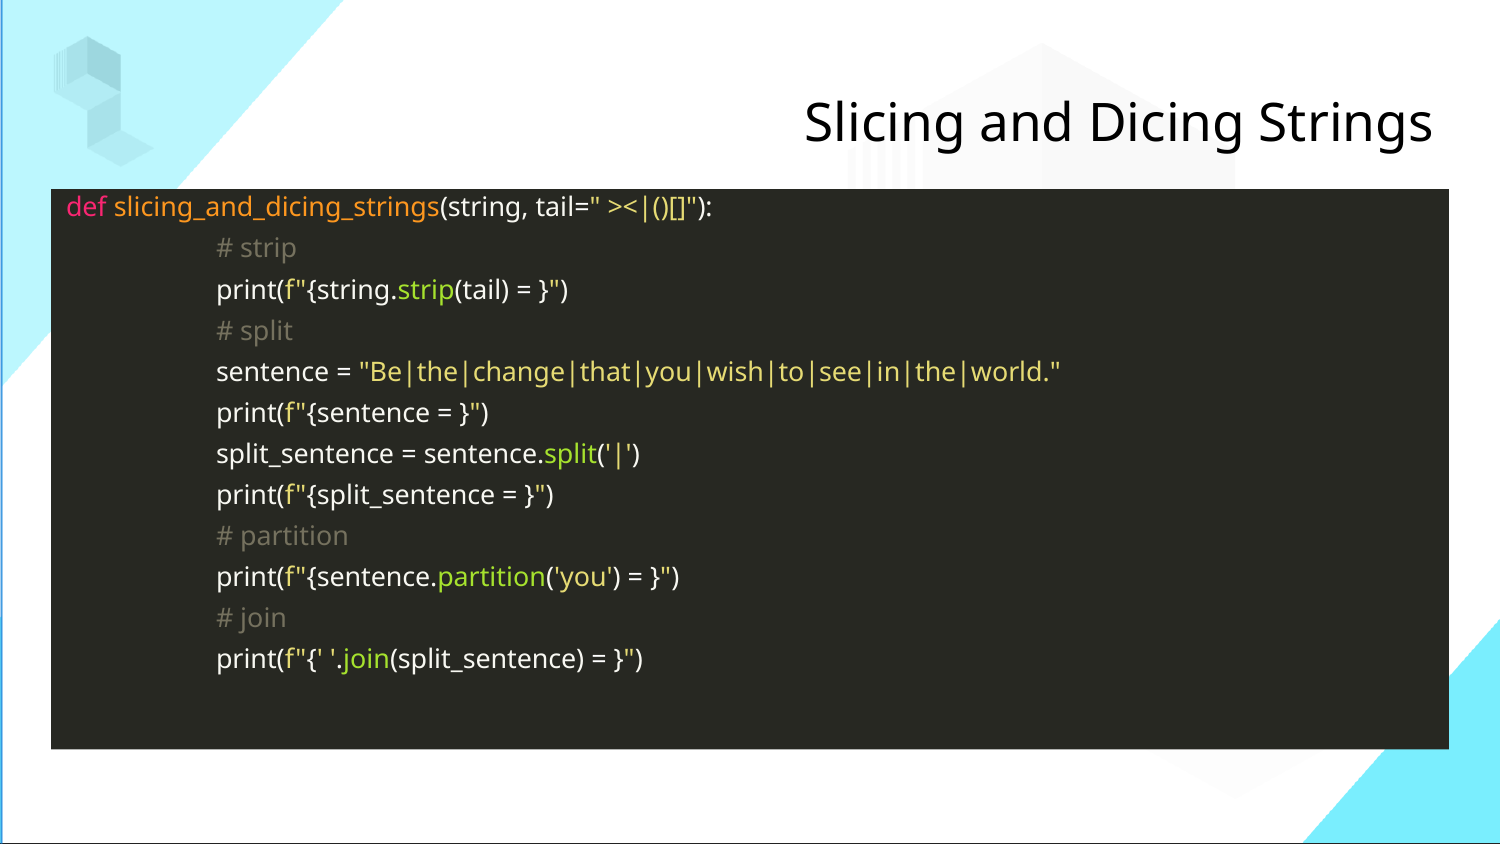

# Slicing and Dicing Strings
def slicing_and_dicing_strings(string, tail=" ><|()[]"):
	# strip
	print(f"{string.strip(tail) = }")
	# split
	sentence = "Be|the|change|that|you|wish|to|see|in|the|world."
	print(f"{sentence = }")
	split_sentence = sentence.split('|')
	print(f"{split_sentence = }")
	# partition
	print(f"{sentence.partition('you') = }")
	# join
	print(f"{' '.join(split_sentence) = }")